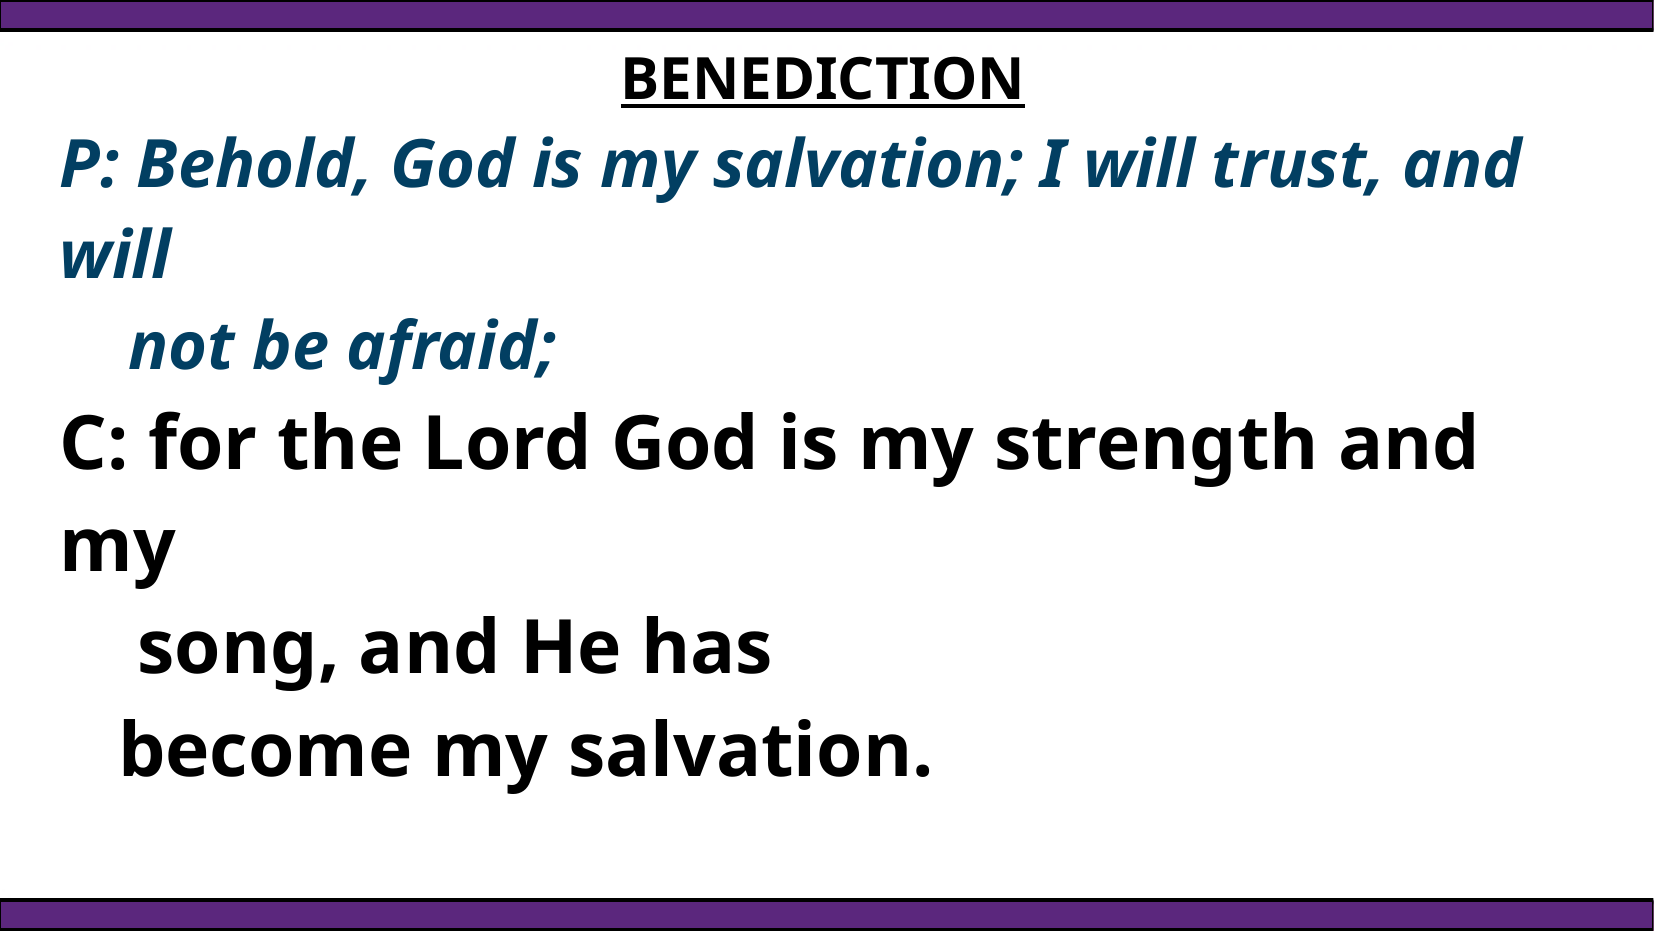

BENEDICTION
P: Behold, God is my salvation; I will trust, and will
 not be afraid;
C: for the Lord God is my strength and my
 song, and He has
 become my salvation.